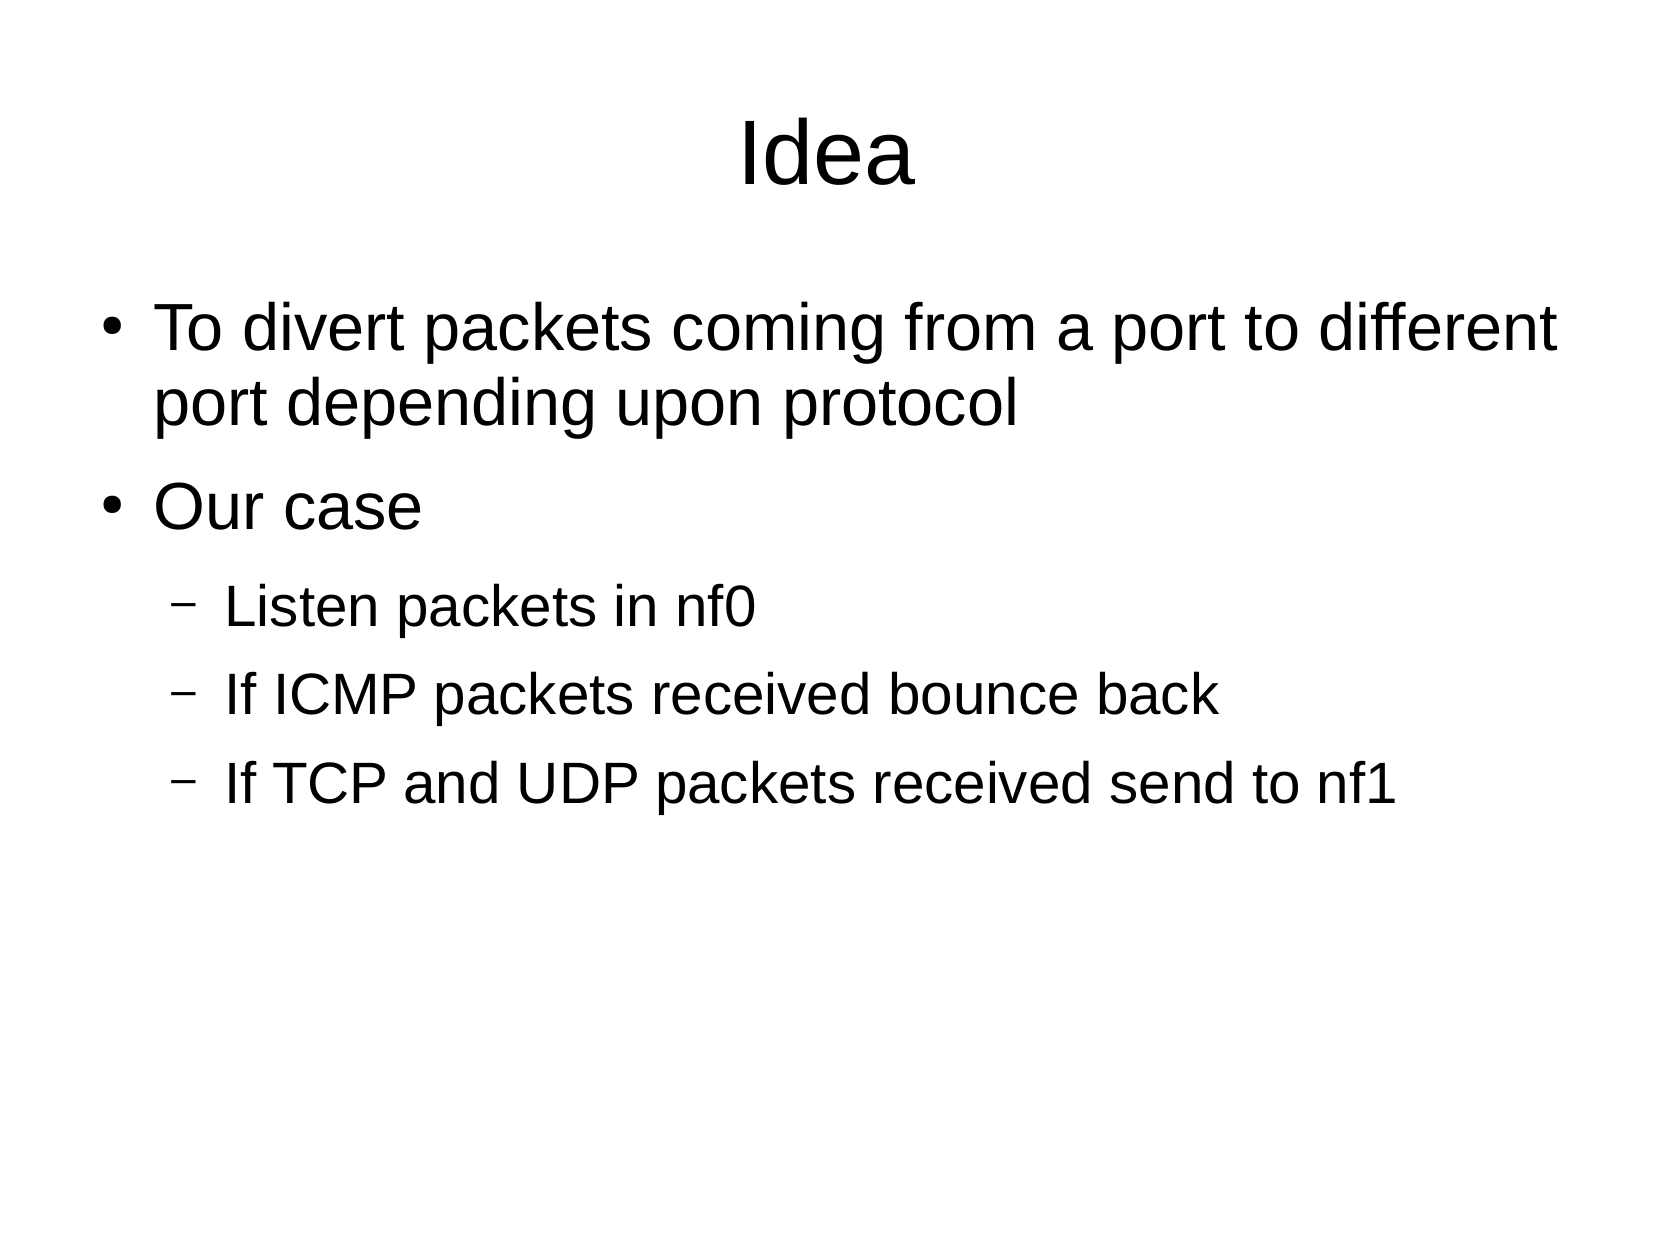

# Idea
To divert packets coming from a port to different port depending upon protocol
Our case
Listen packets in nf0
If ICMP packets received bounce back
If TCP and UDP packets received send to nf1